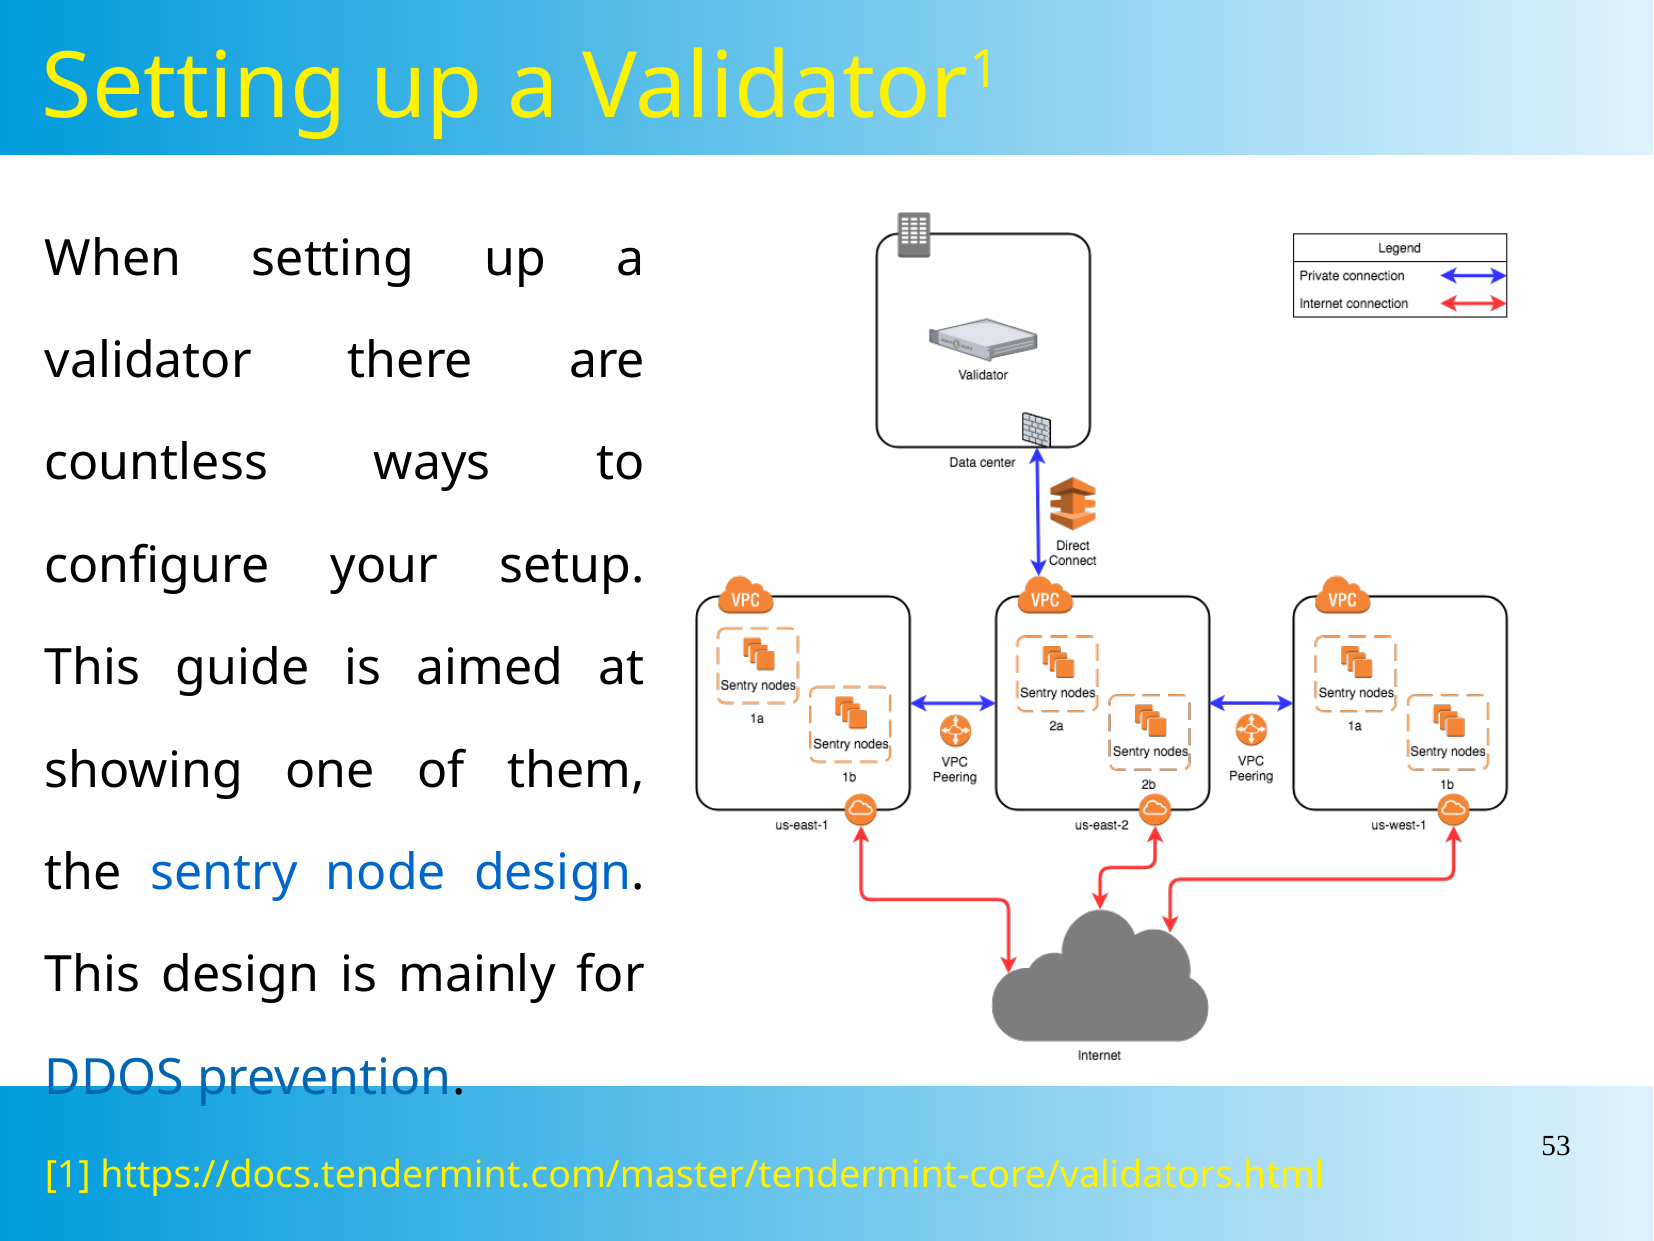

# Setting up a Validator1
When setting up a validator there are countless ways to configure your setup. This guide is aimed at showing one of them, the sentry node design. This design is mainly for DDOS prevention.
53
[1] https://docs.tendermint.com/master/tendermint-core/validators.html